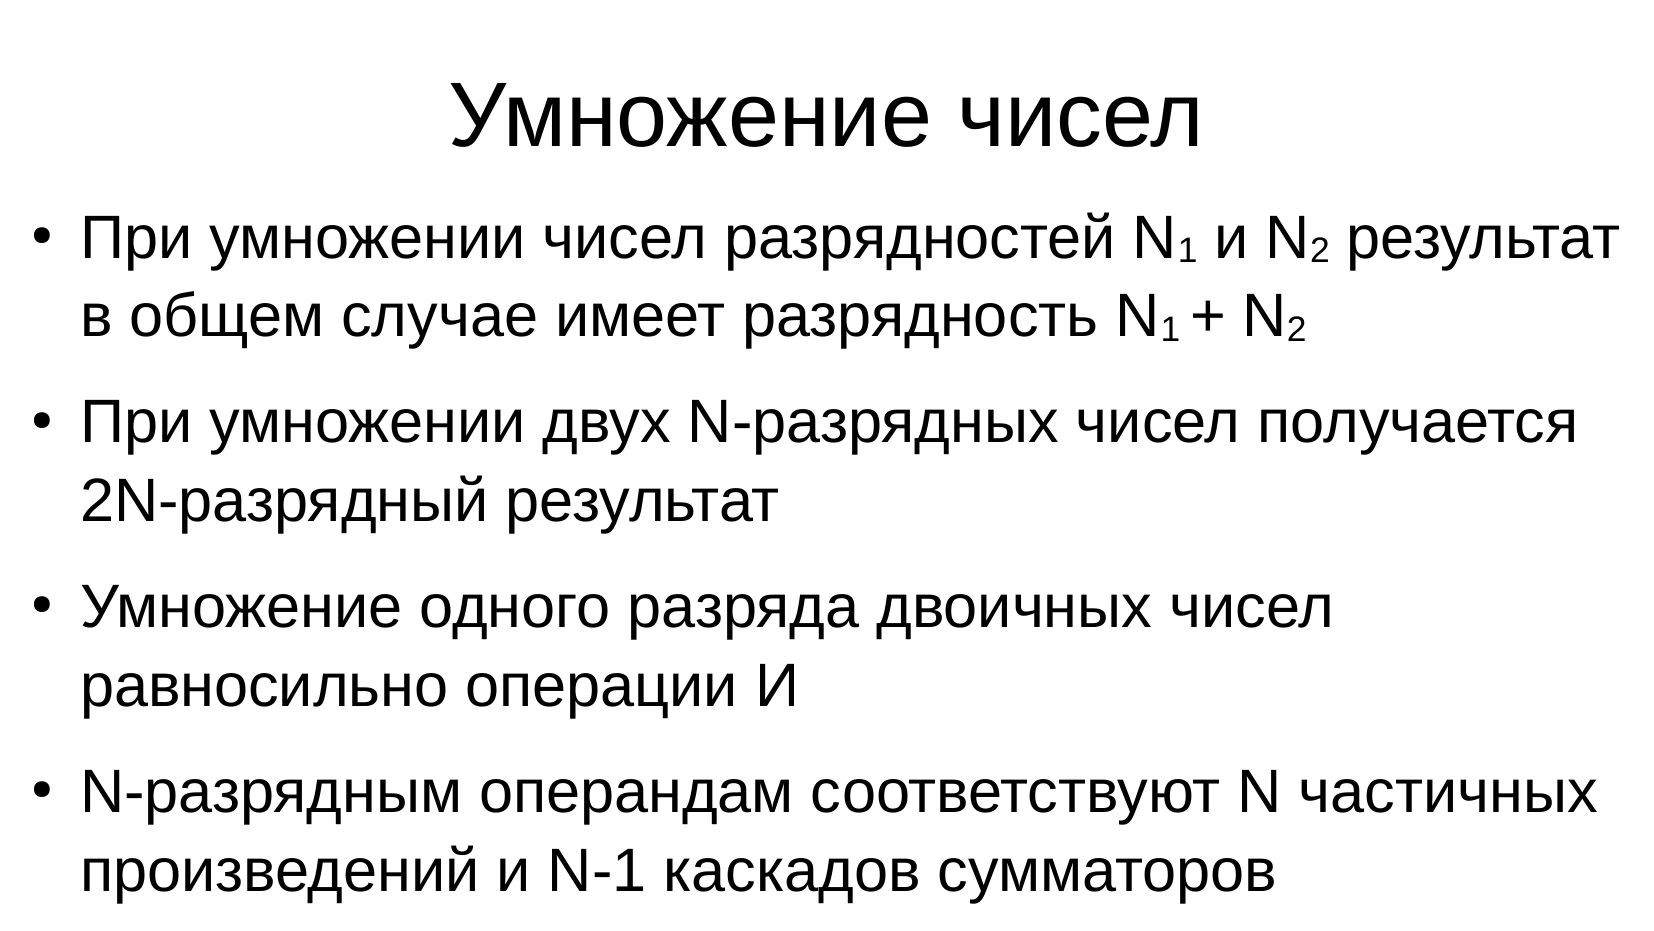

# Умножение чисел
При умножении чисел разрядностей N1 и N2 результат в общем случае имеет разрядность N1 + N2
При умножении двух N-разрядных чисел получается 2N-разрядный результат
Умножение одного разряда двоичных чисел равносильно операции И
N-разрядным операндам соответствуют N частичных произведений и N-1 каскадов сумматоров